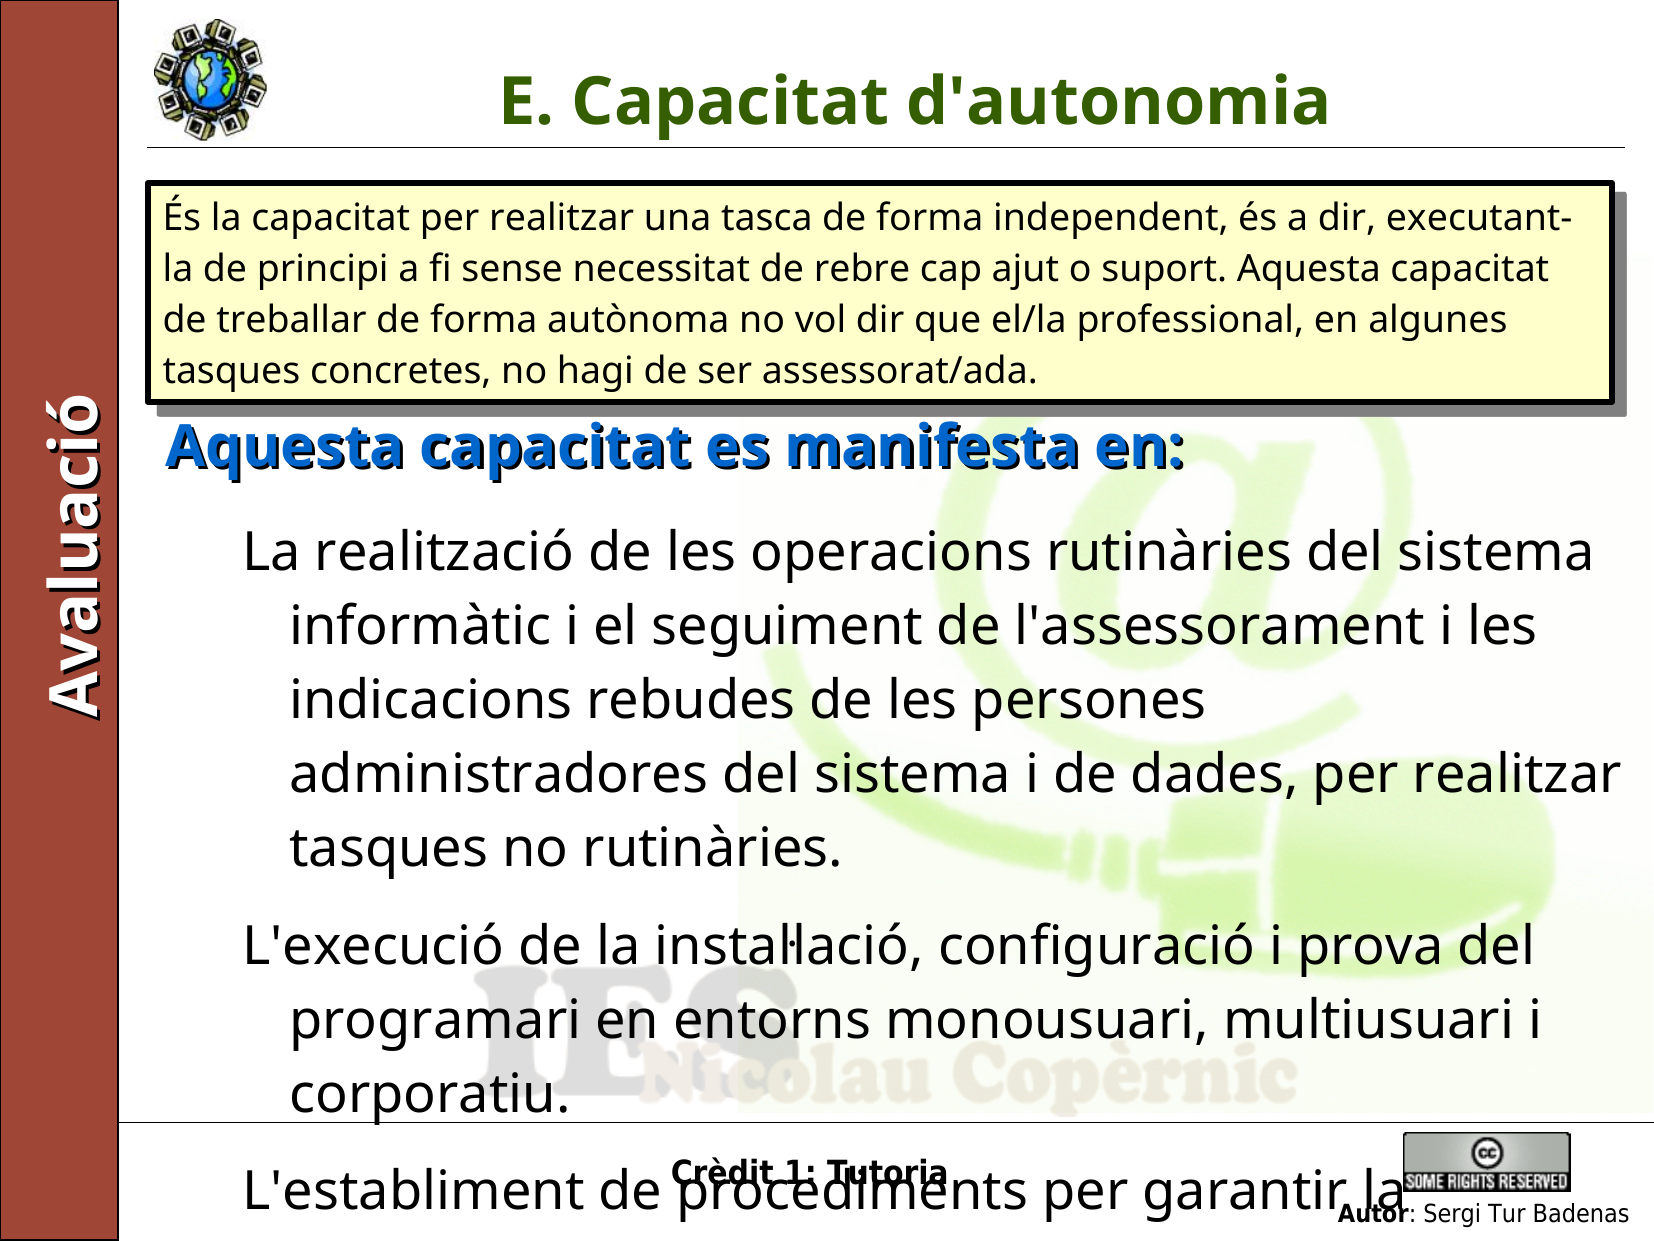

# E. Capacitat d'autonomia
És la capacitat per realitzar una tasca de forma independent, és a dir, executant-la de principi a fi sense necessitat de rebre cap ajut o suport. Aquesta capacitat de treballar de forma autònoma no vol dir que el/la professional, en algunes tasques concretes, no hagi de ser assessorat/ada.
Aquesta capacitat es manifesta en:
La realització de les operacions rutinàries del sistema informàtic i el seguiment de l'assessorament i les indicacions rebudes de les persones administradores del sistema i de dades, per realitzar tasques no rutinàries.
L'execució de la instal·lació, configuració i prova del programari en entorns monousuari, multiusuari i corporatiu.
L'establiment de procediments per garantir la seguretat i la protecció del sistema i la informació.